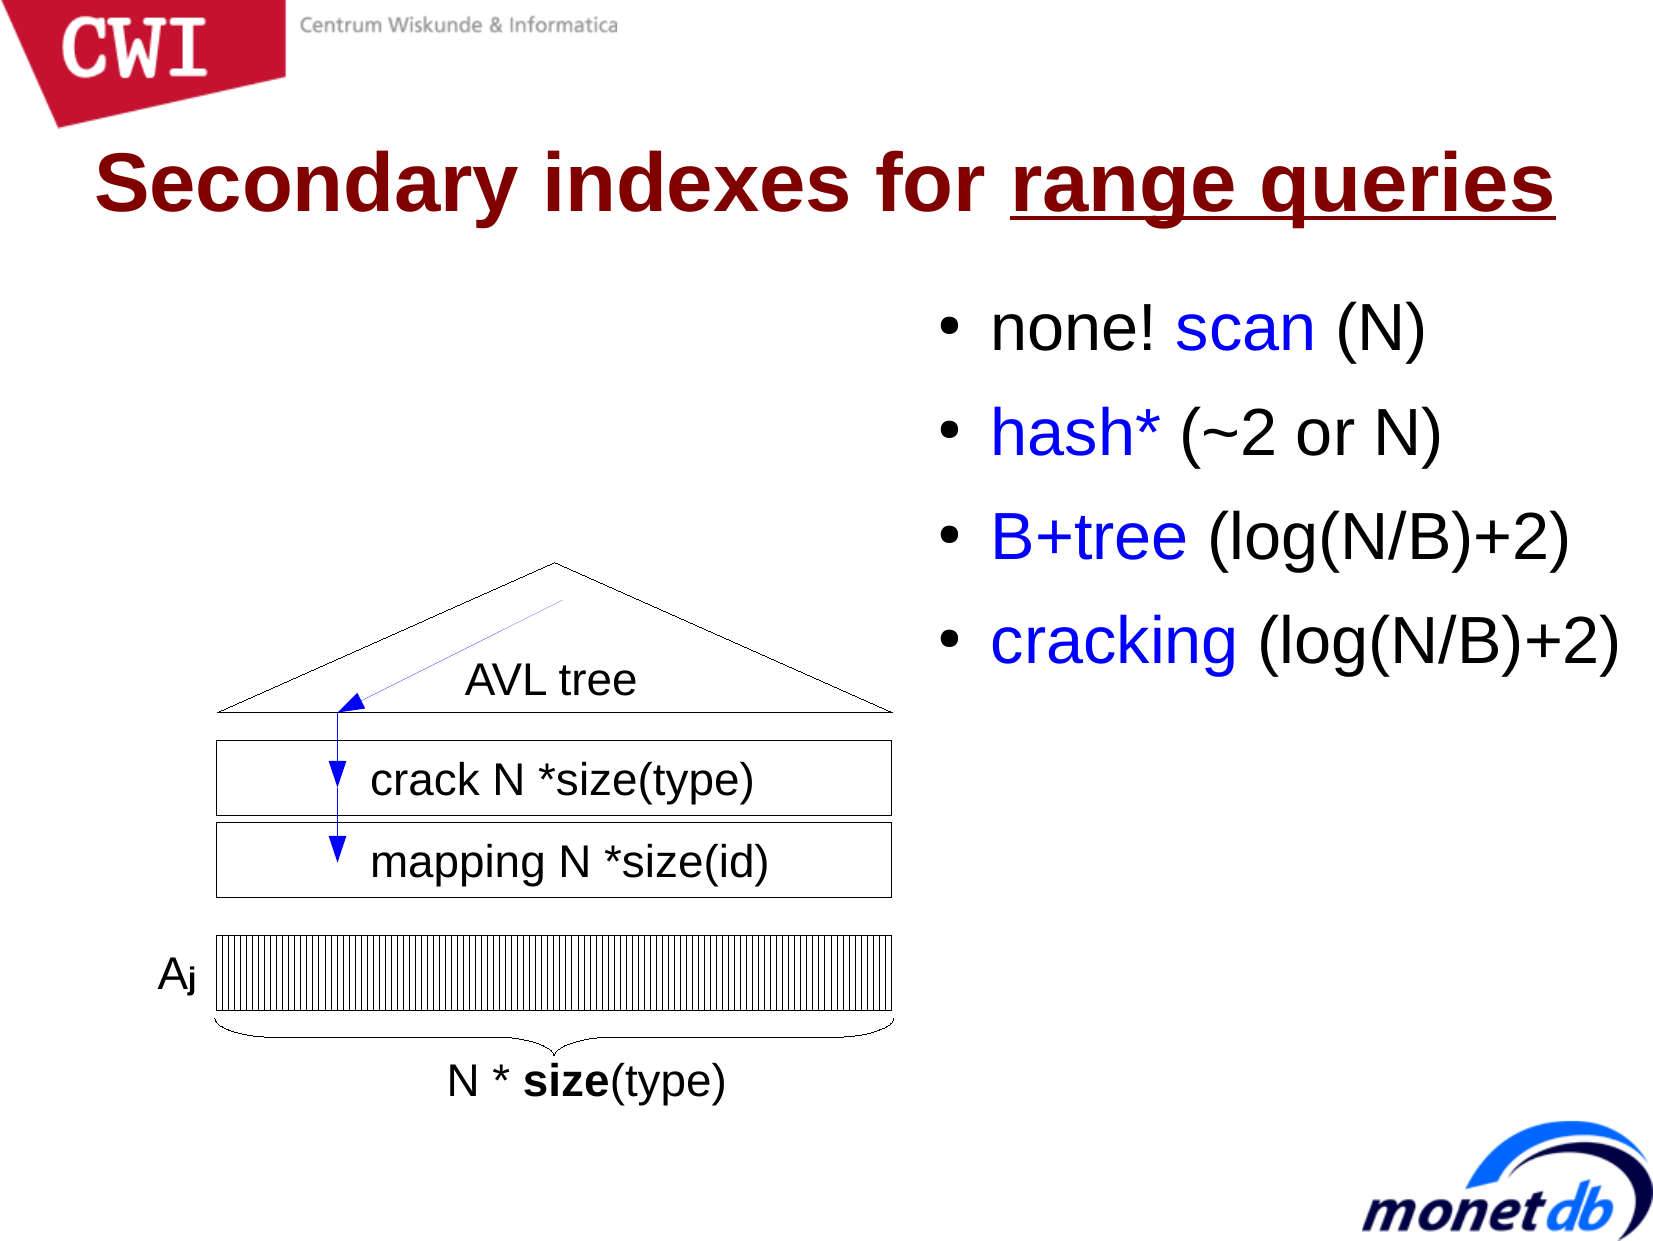

# Secondary indexes for range queries
none! scan (N)
hash* (~2 or N)
B+tree (log(N/B)+2)
cracking (log(N/B)+2)
AVL tree
crack N *size(type)
mapping N *size(id)
Aj
N * size(type)